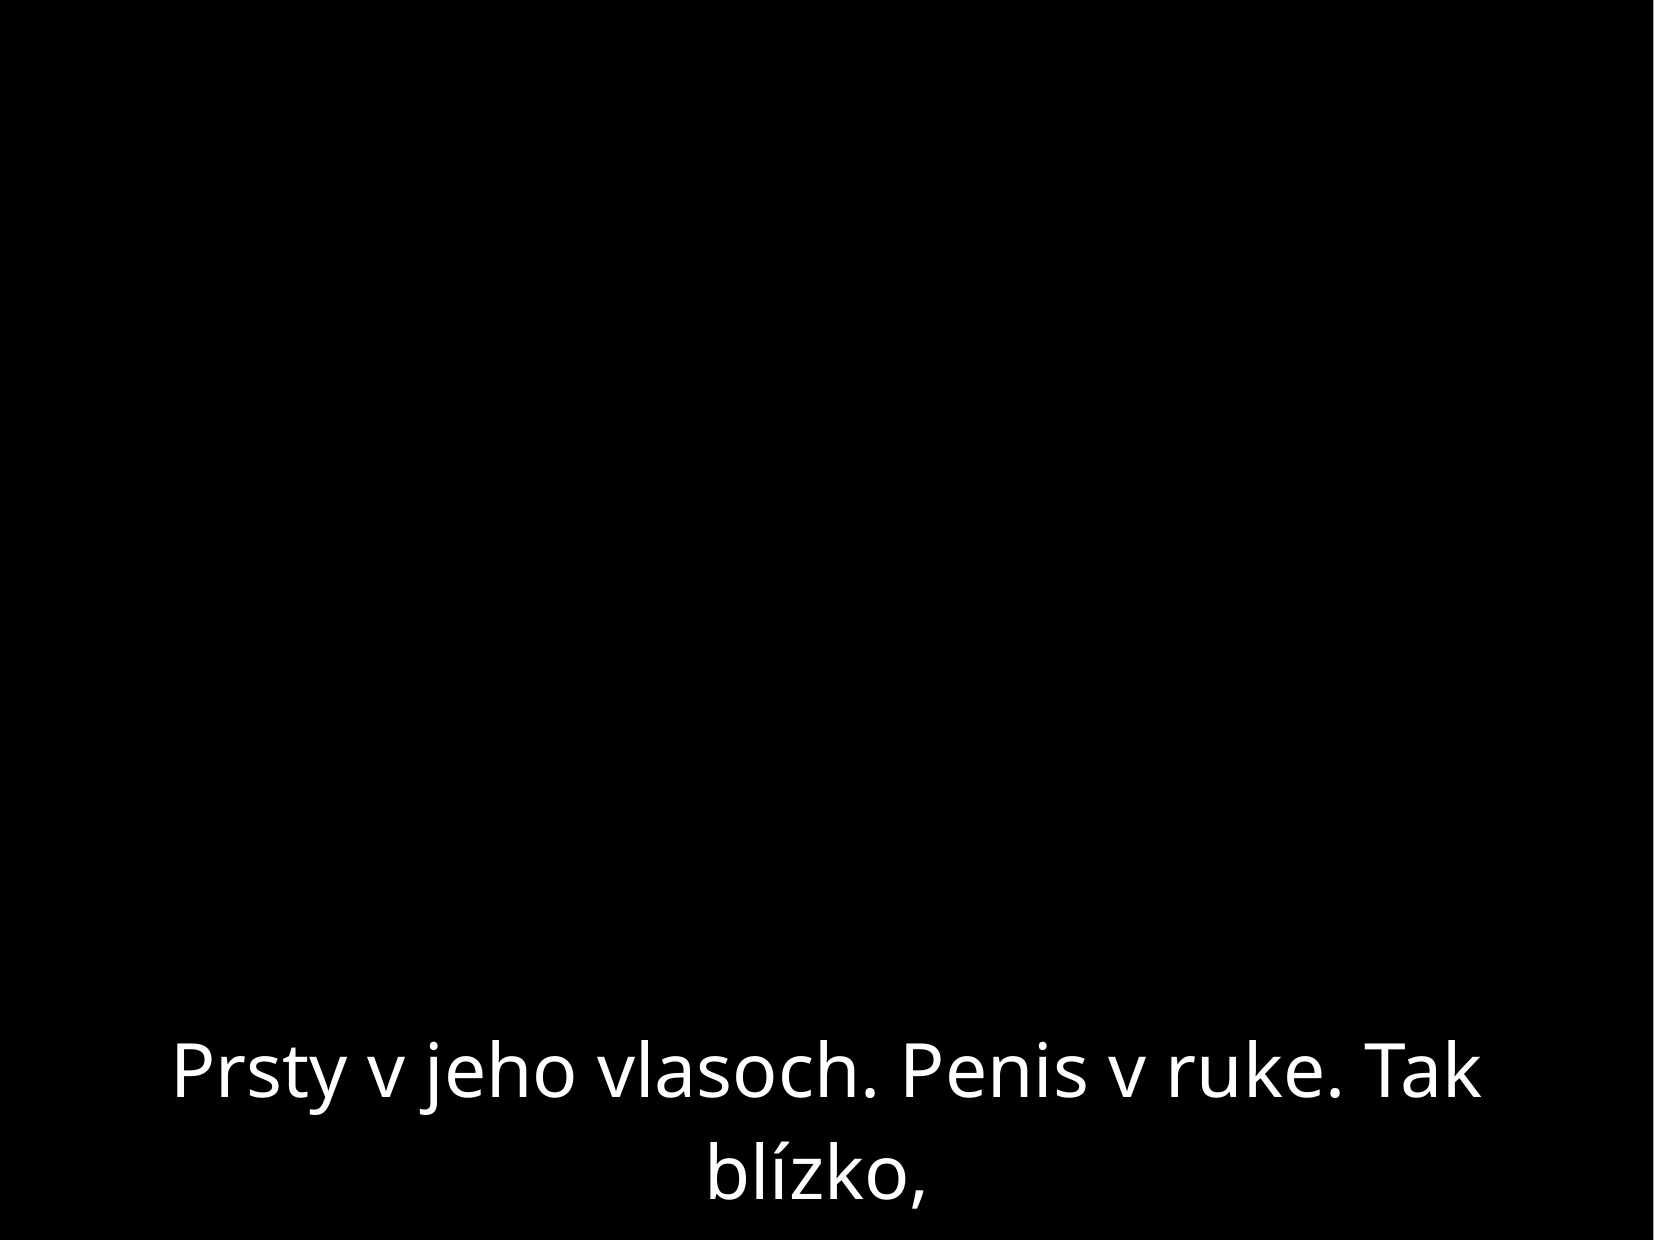

# Prsty v jeho vlasoch. Penis v ruke. Tak blízko,